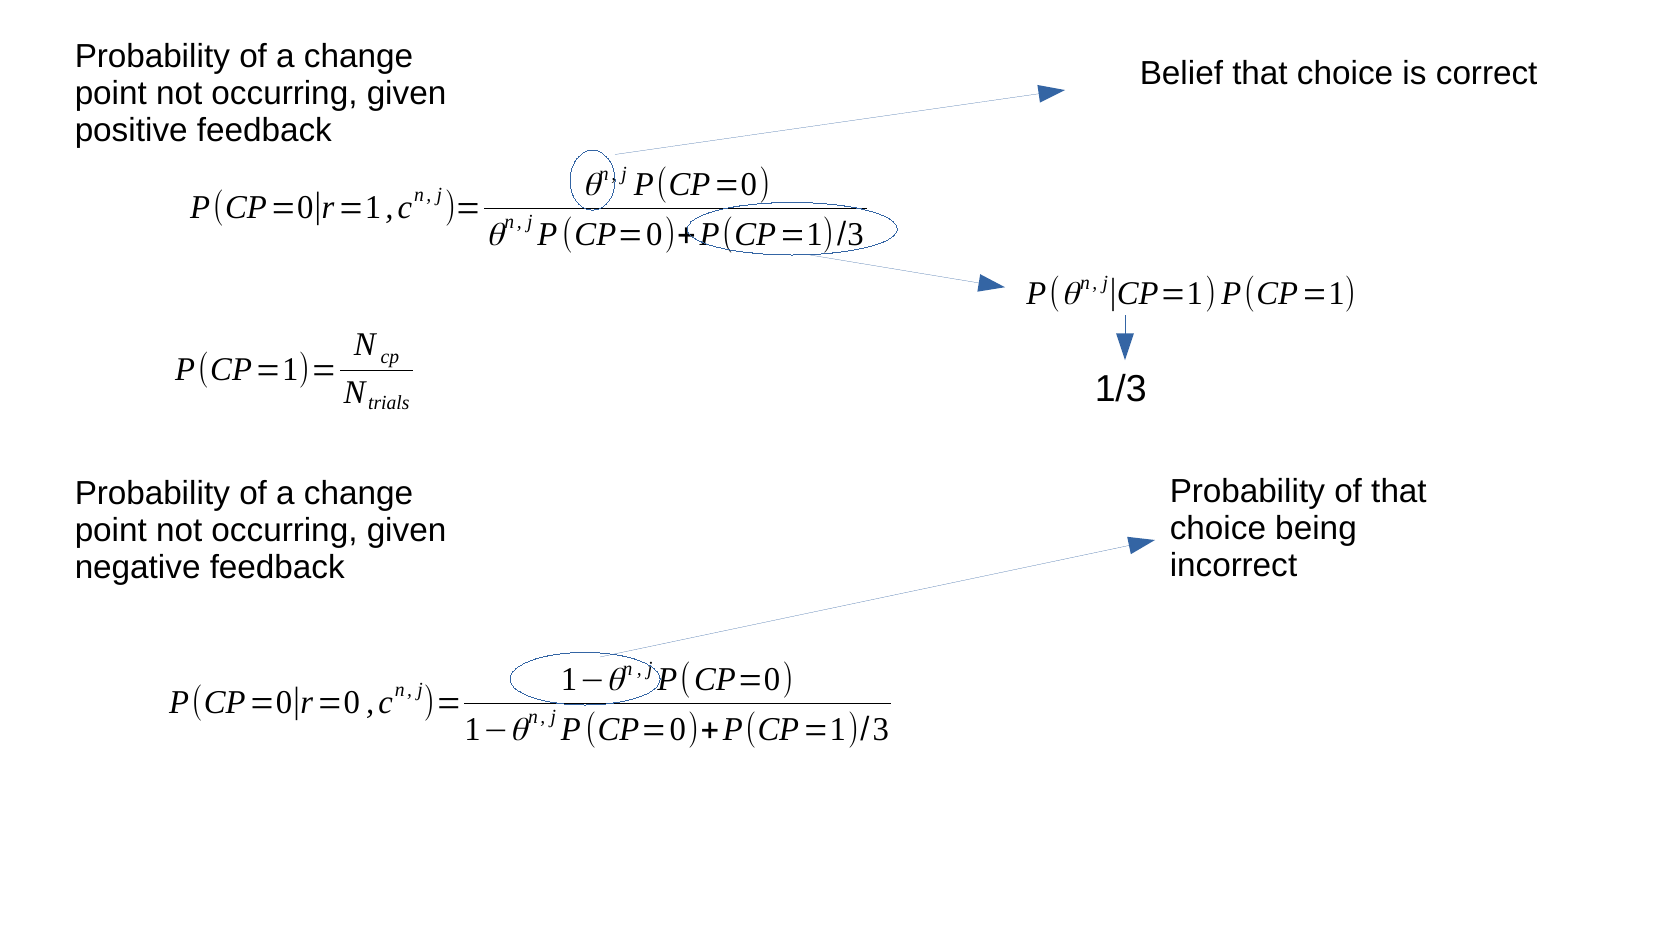

Probability of a change point not occurring, given positive feedback
Belief that choice is correct
1/3
Probability of that choice being incorrect
Probability of a change point not occurring, given negative feedback